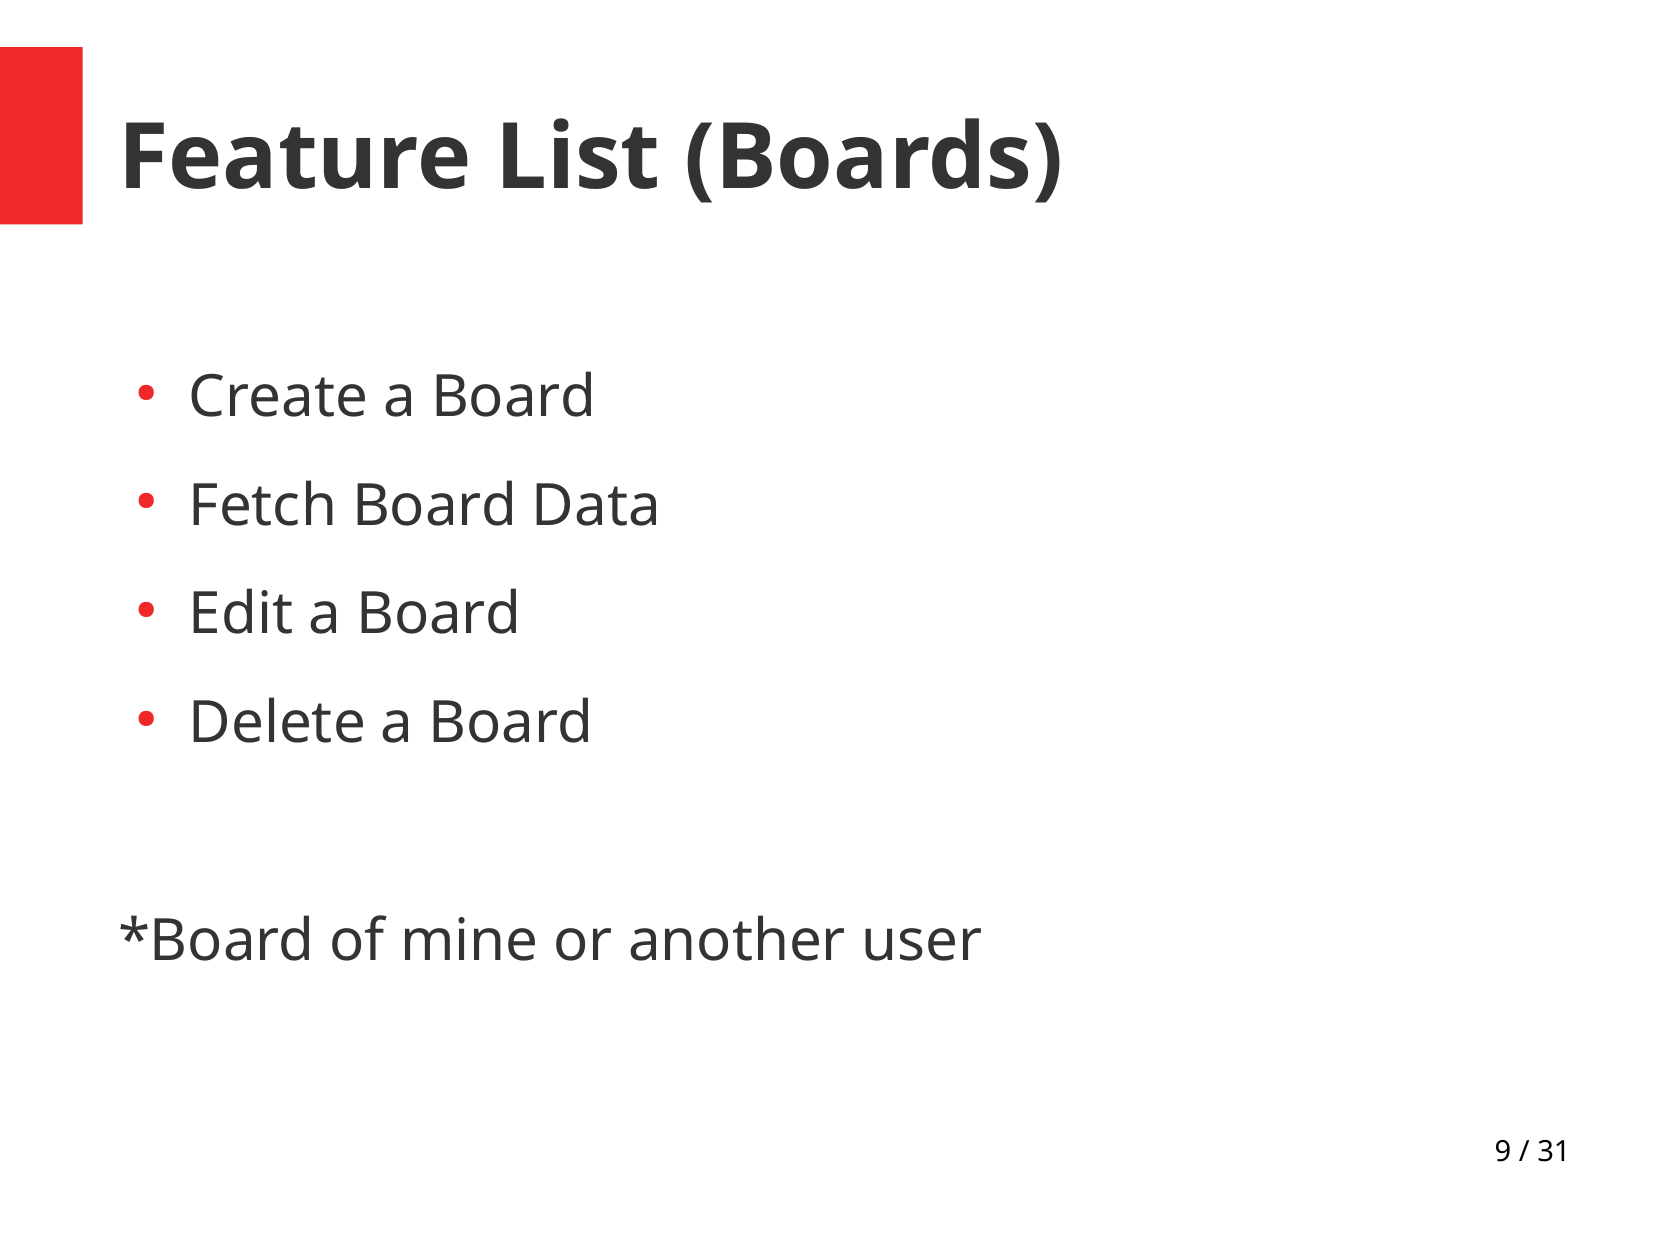

# Feature List (Boards)
Create a Board
Fetch Board Data
Edit a Board
Delete a Board
*Board of mine or another user
9